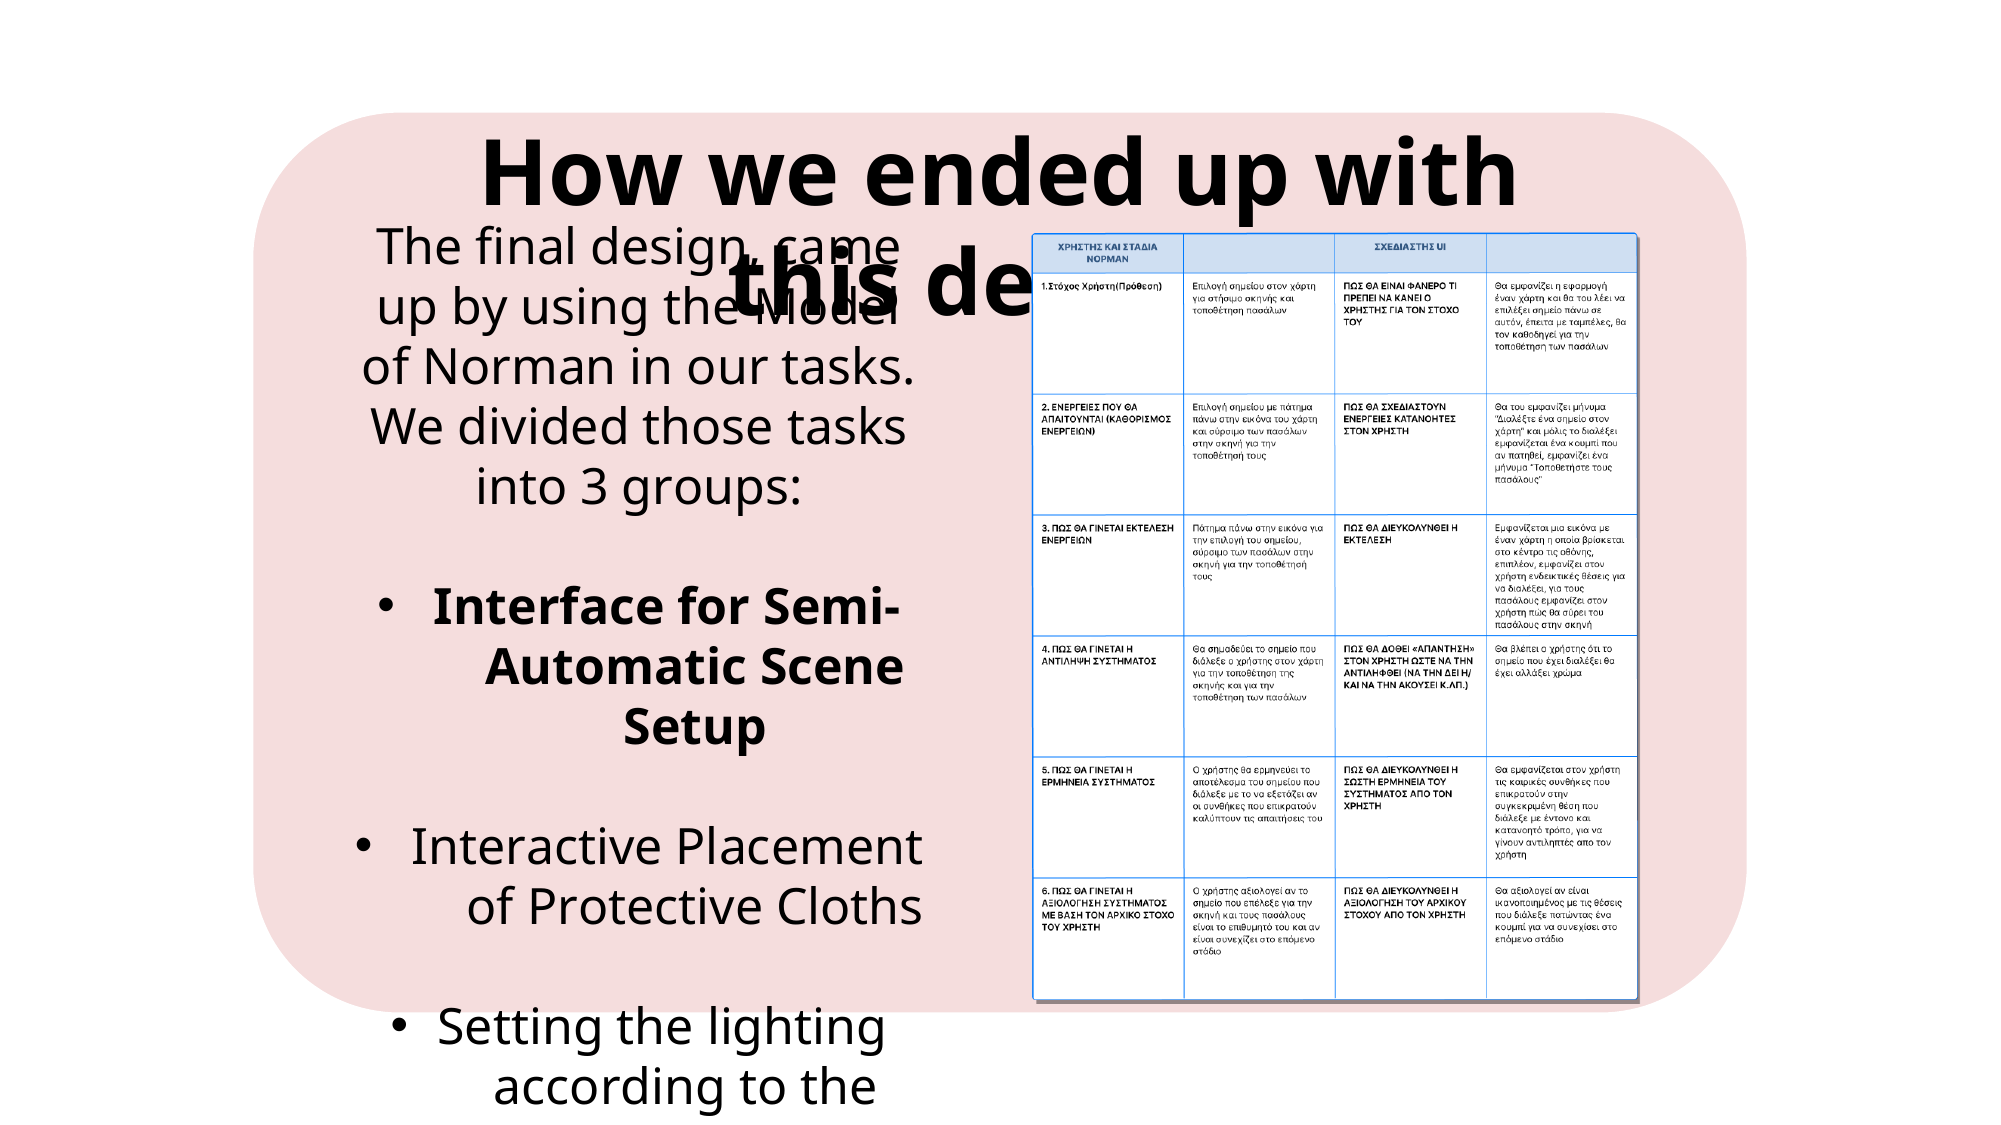

How we ended up with this design?
The final design, came up by using the Model of Norman in our tasks. We divided those tasks into 3 groups:
Interface for Semi-Automatic Scene Setup
Interactive Placement of Protective Cloths
Setting the lighting according to the conditions